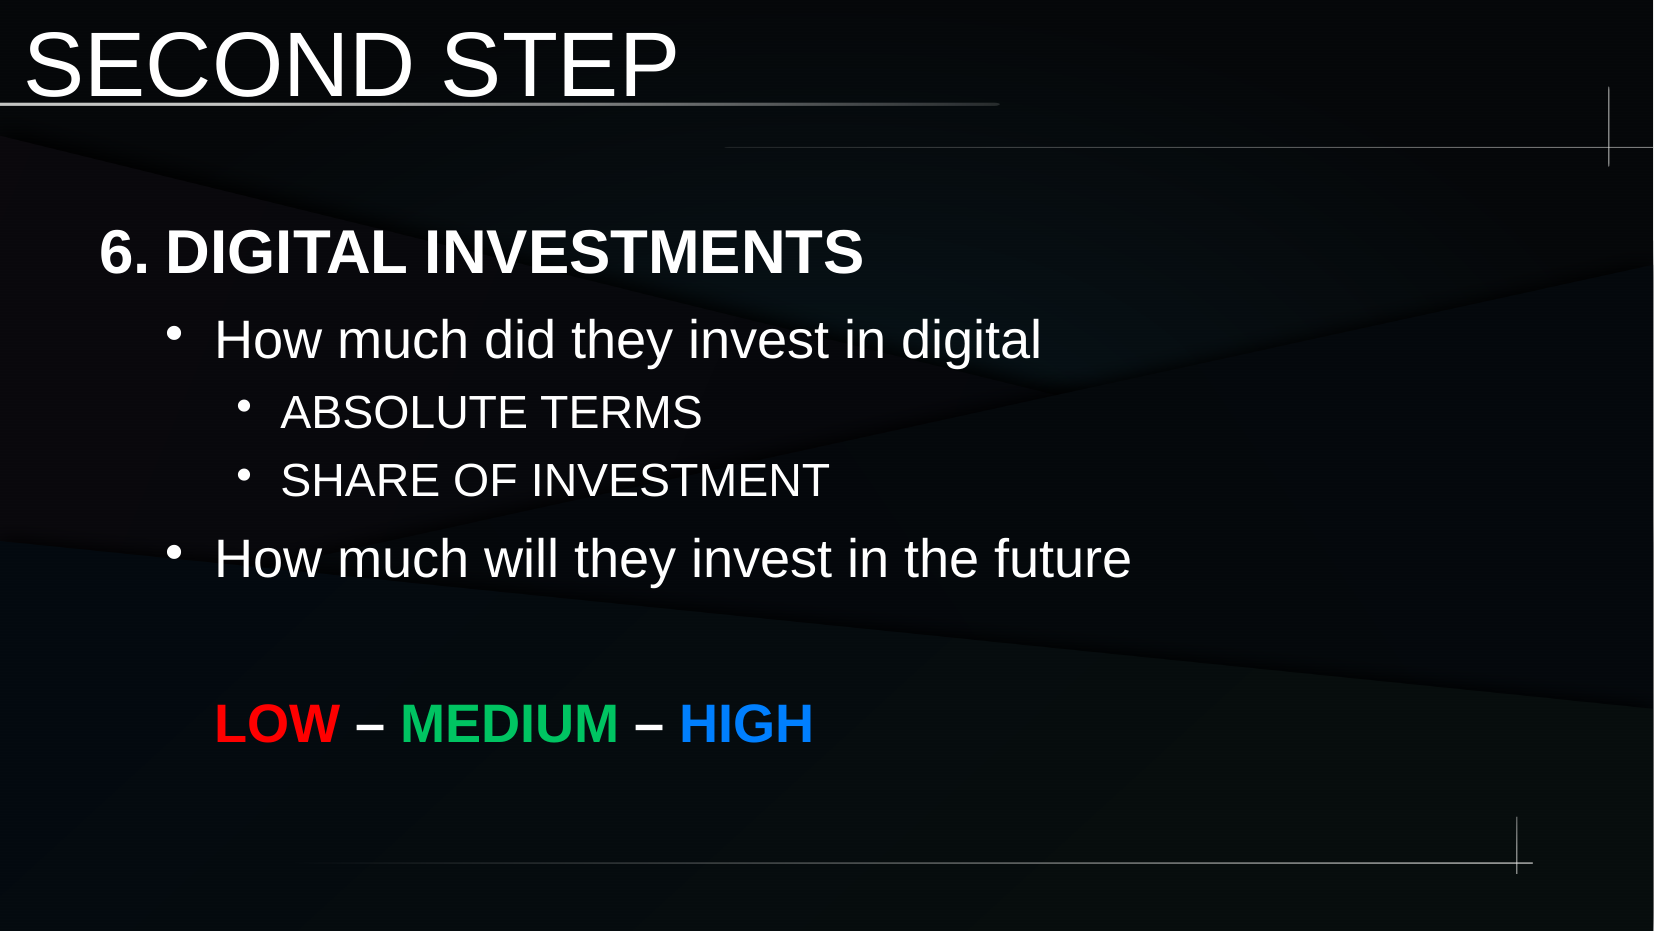

# SECOND STEP
 DIGITAL INVESTMENTS
How much did they invest in digital
ABSOLUTE TERMS
SHARE OF INVESTMENT
How much will they invest in the future
LOW – MEDIUM – HIGH